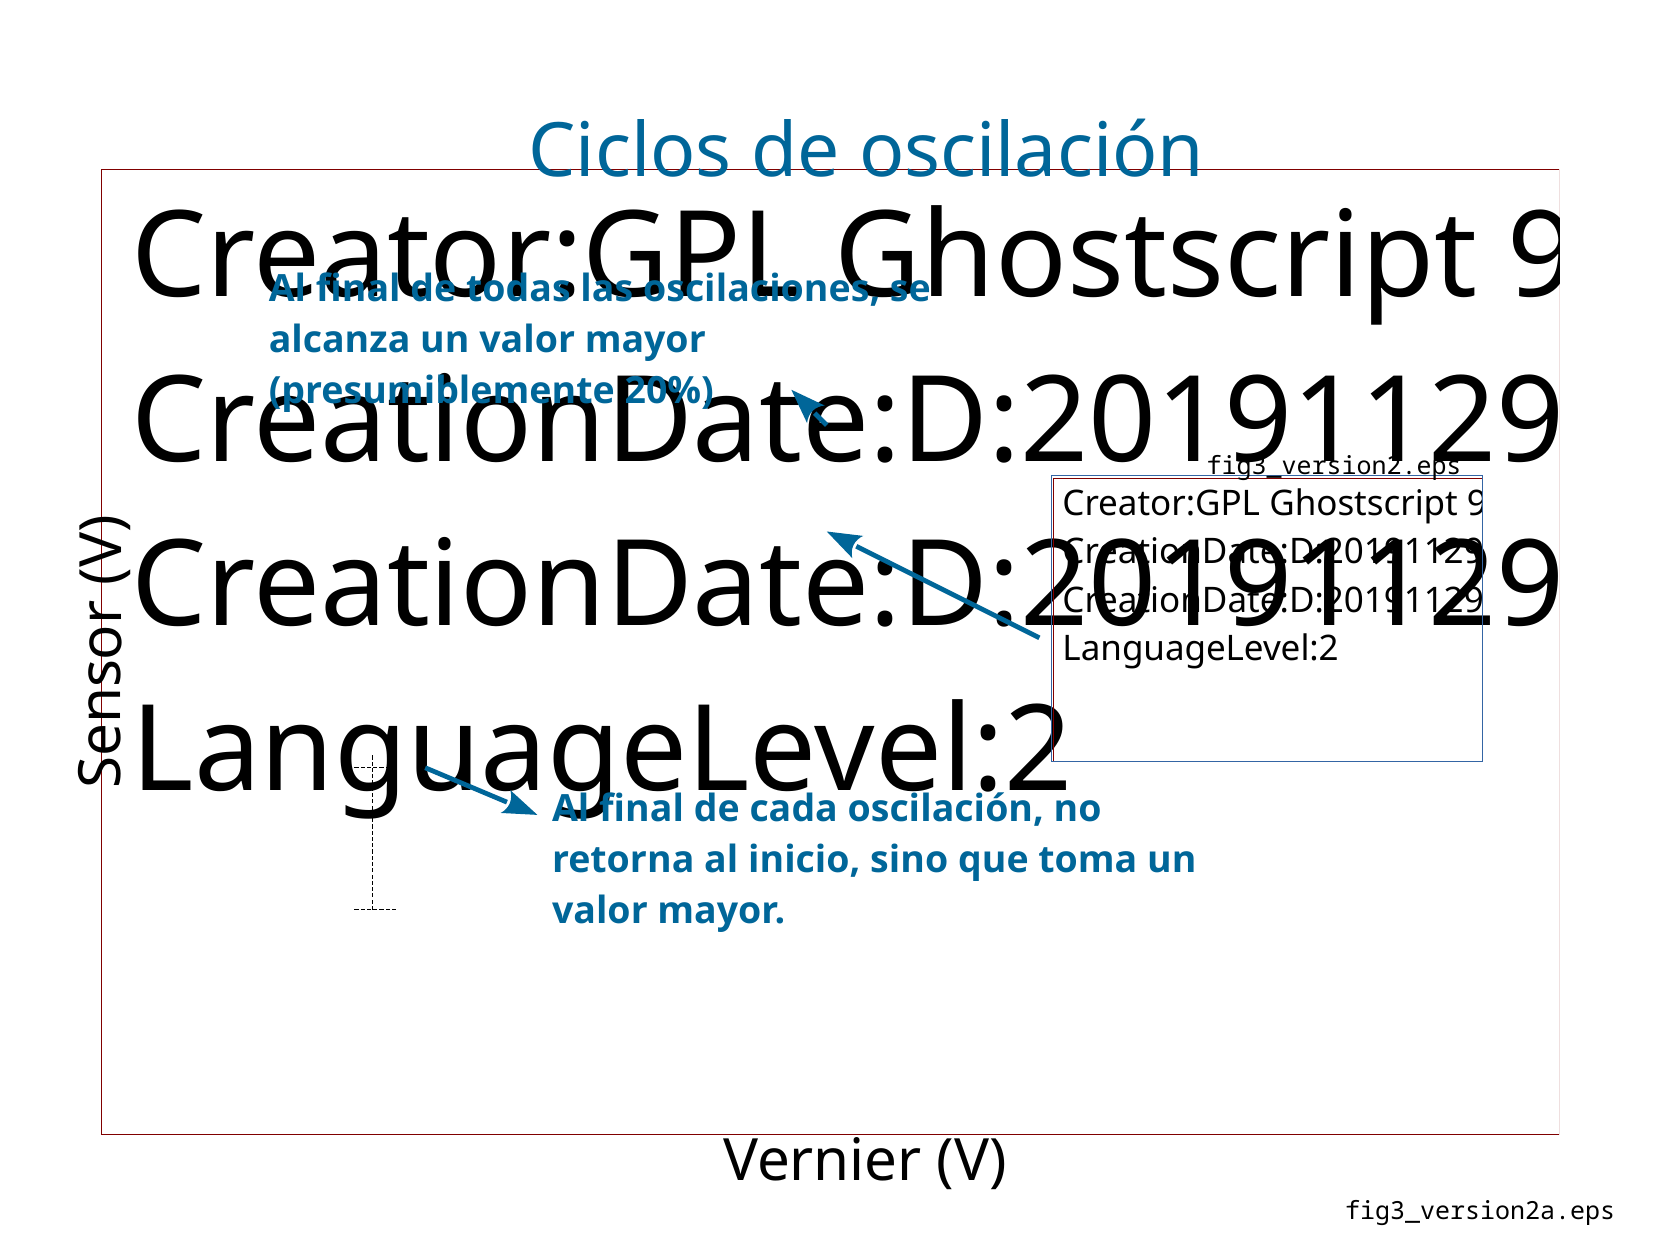

Ciclos de oscilación
Al final de todas las oscilaciones, se alcanza un valor mayor
(presumiblemente 20%)
fig3_version2.eps
Sensor (V)
Al final de cada oscilación, no retorna al inicio, sino que toma un valor mayor.
Vernier (V)
fig3_version2a.eps